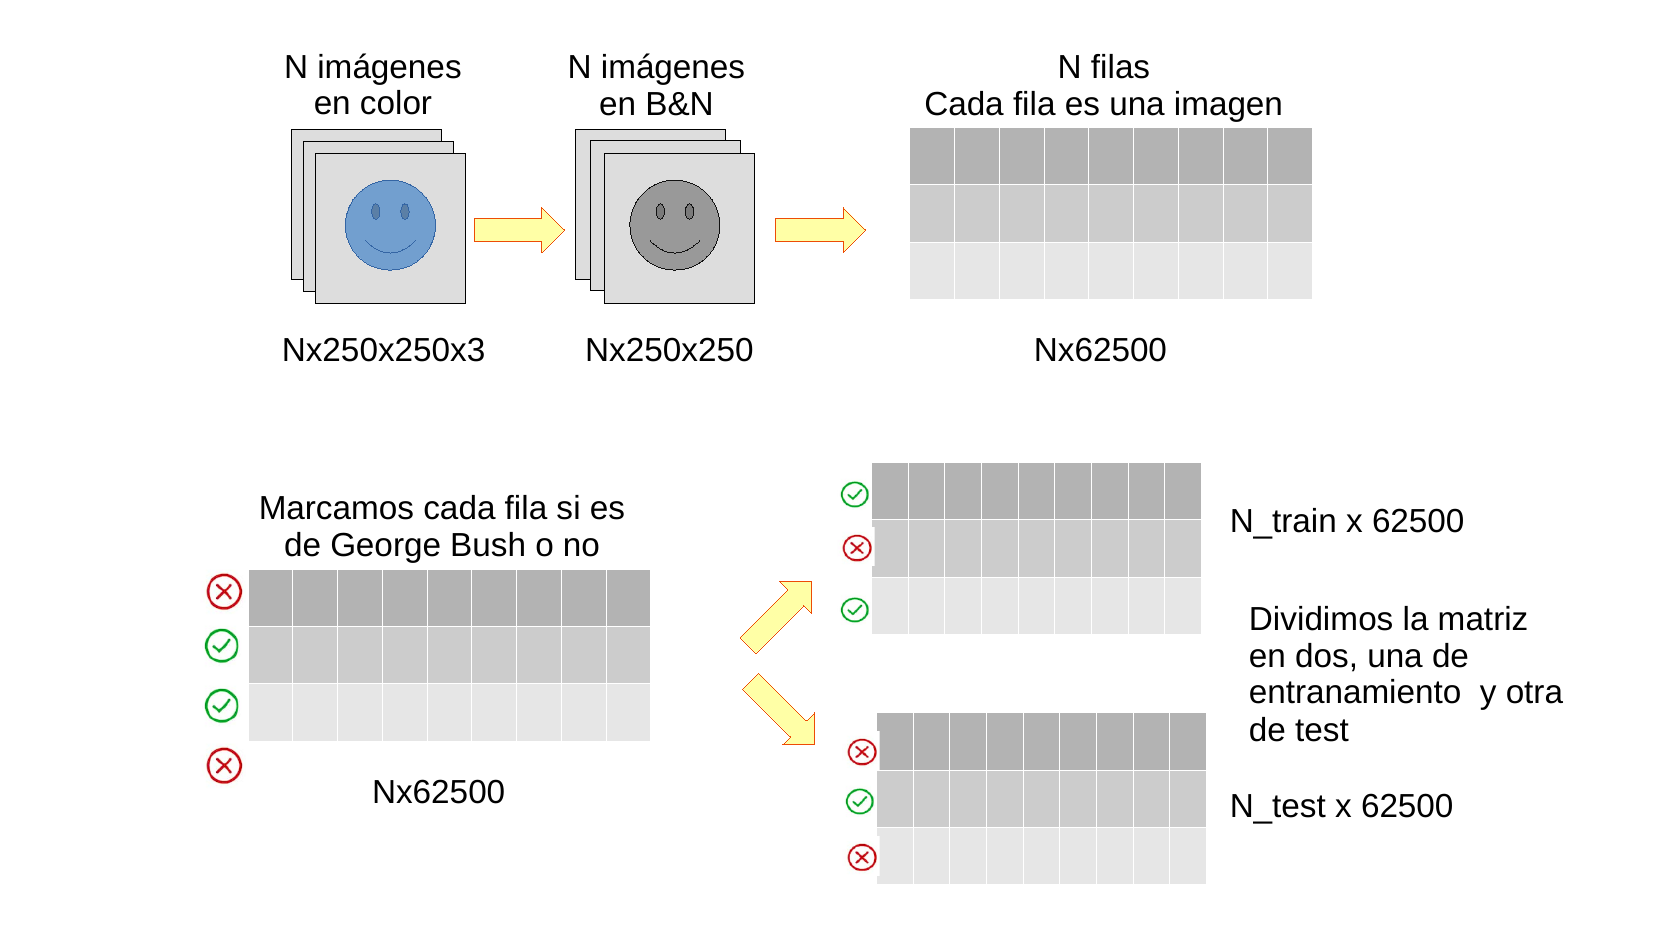

N imágenes en color
N imágenes en B&N
N filas
Cada fila es una imagen
| | | | | | | | | |
| --- | --- | --- | --- | --- | --- | --- | --- | --- |
| | | | | | | | | |
| | | | | | | | | |
Nx250x250x3
Nx250x250
Nx62500
| | | | | | | | | |
| --- | --- | --- | --- | --- | --- | --- | --- | --- |
| | | | | | | | | |
| | | | | | | | | |
Marcamos cada fila si es de George Bush o no
N_train x 62500
| | | | | | | | | |
| --- | --- | --- | --- | --- | --- | --- | --- | --- |
| | | | | | | | | |
| | | | | | | | | |
Dividimos la matriz en dos, una de entranamiento y otra de test
| | | | | | | | | |
| --- | --- | --- | --- | --- | --- | --- | --- | --- |
| | | | | | | | | |
| | | | | | | | | |
Nx62500
N_test x 62500